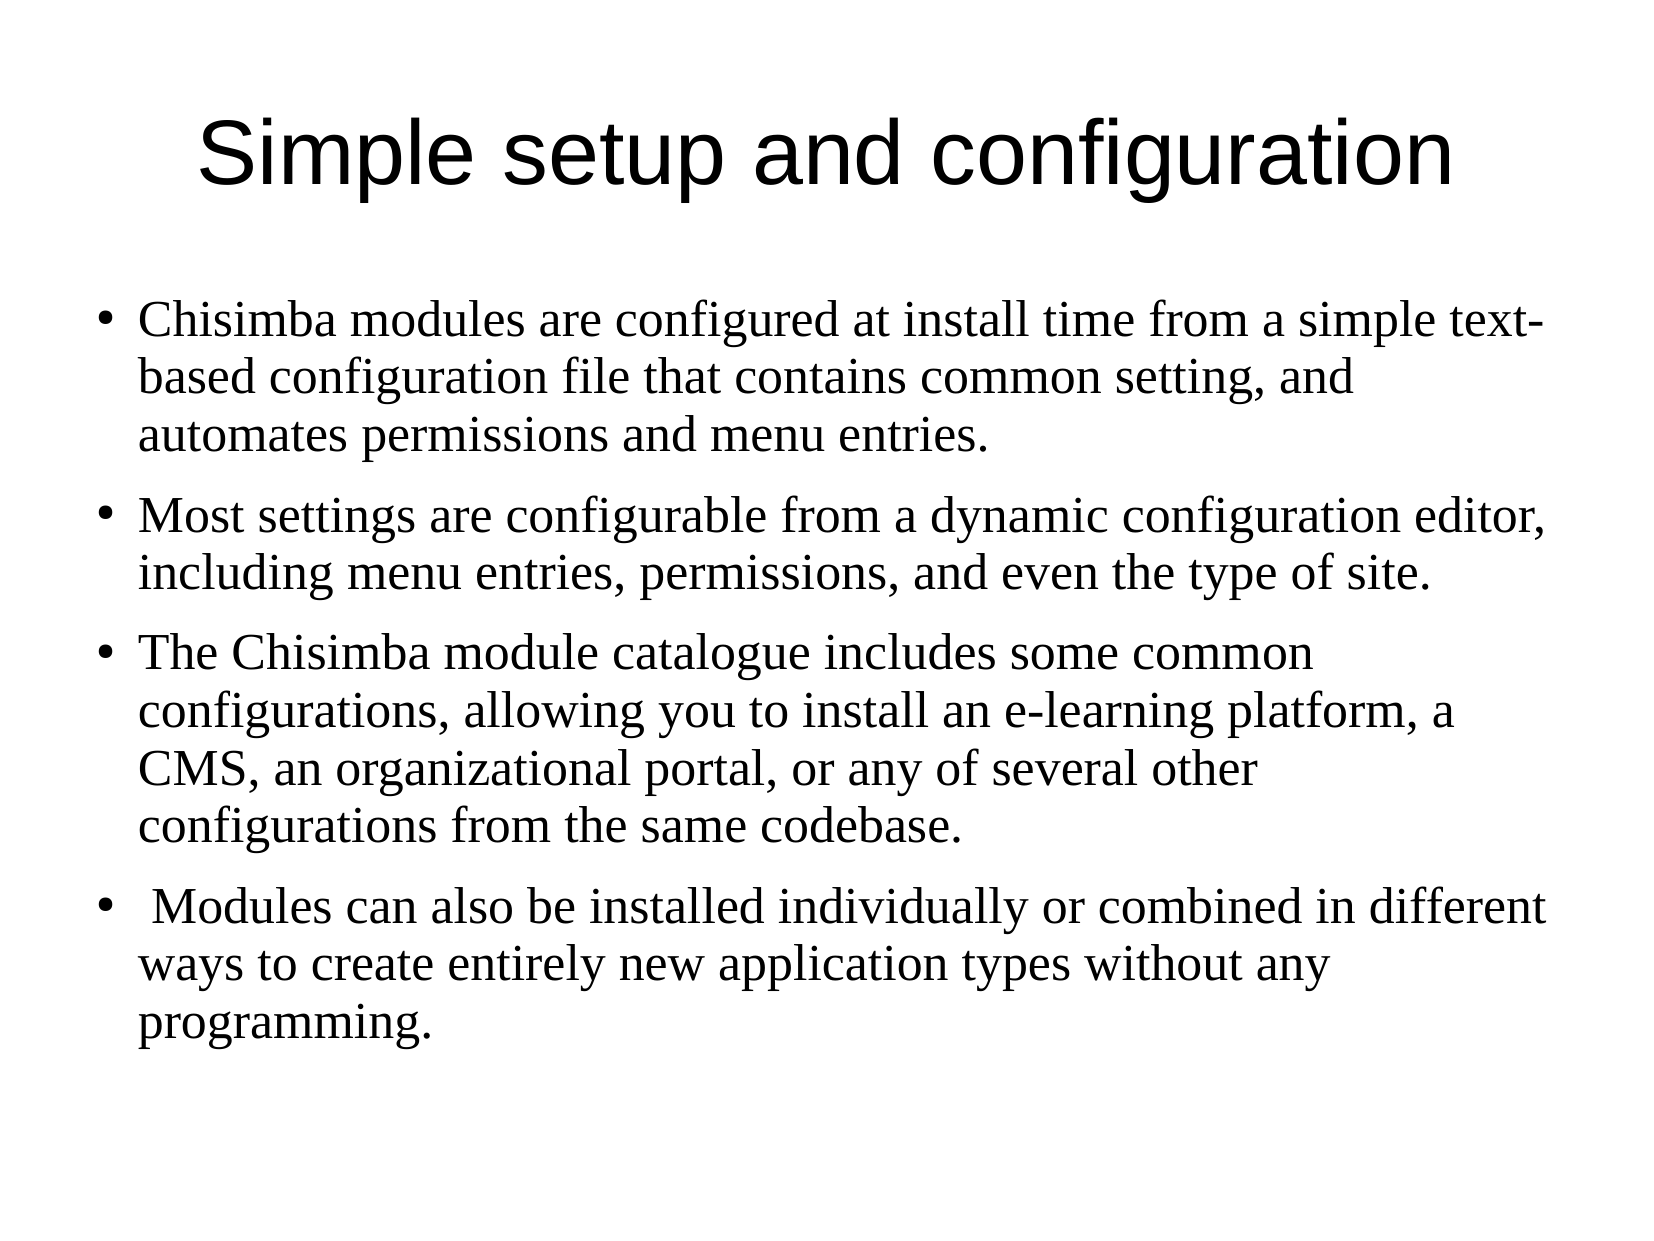

# Simple setup and configuration
Chisimba modules are configured at install time from a simple text-based configuration file that contains common setting, and automates permissions and menu entries.
Most settings are configurable from a dynamic configuration editor, including menu entries, permissions, and even the type of site.
The Chisimba module catalogue includes some common configurations, allowing you to install an e-learning platform, a CMS, an organizational portal, or any of several other configurations from the same codebase.
 Modules can also be installed individually or combined in different ways to create entirely new application types without any programming.